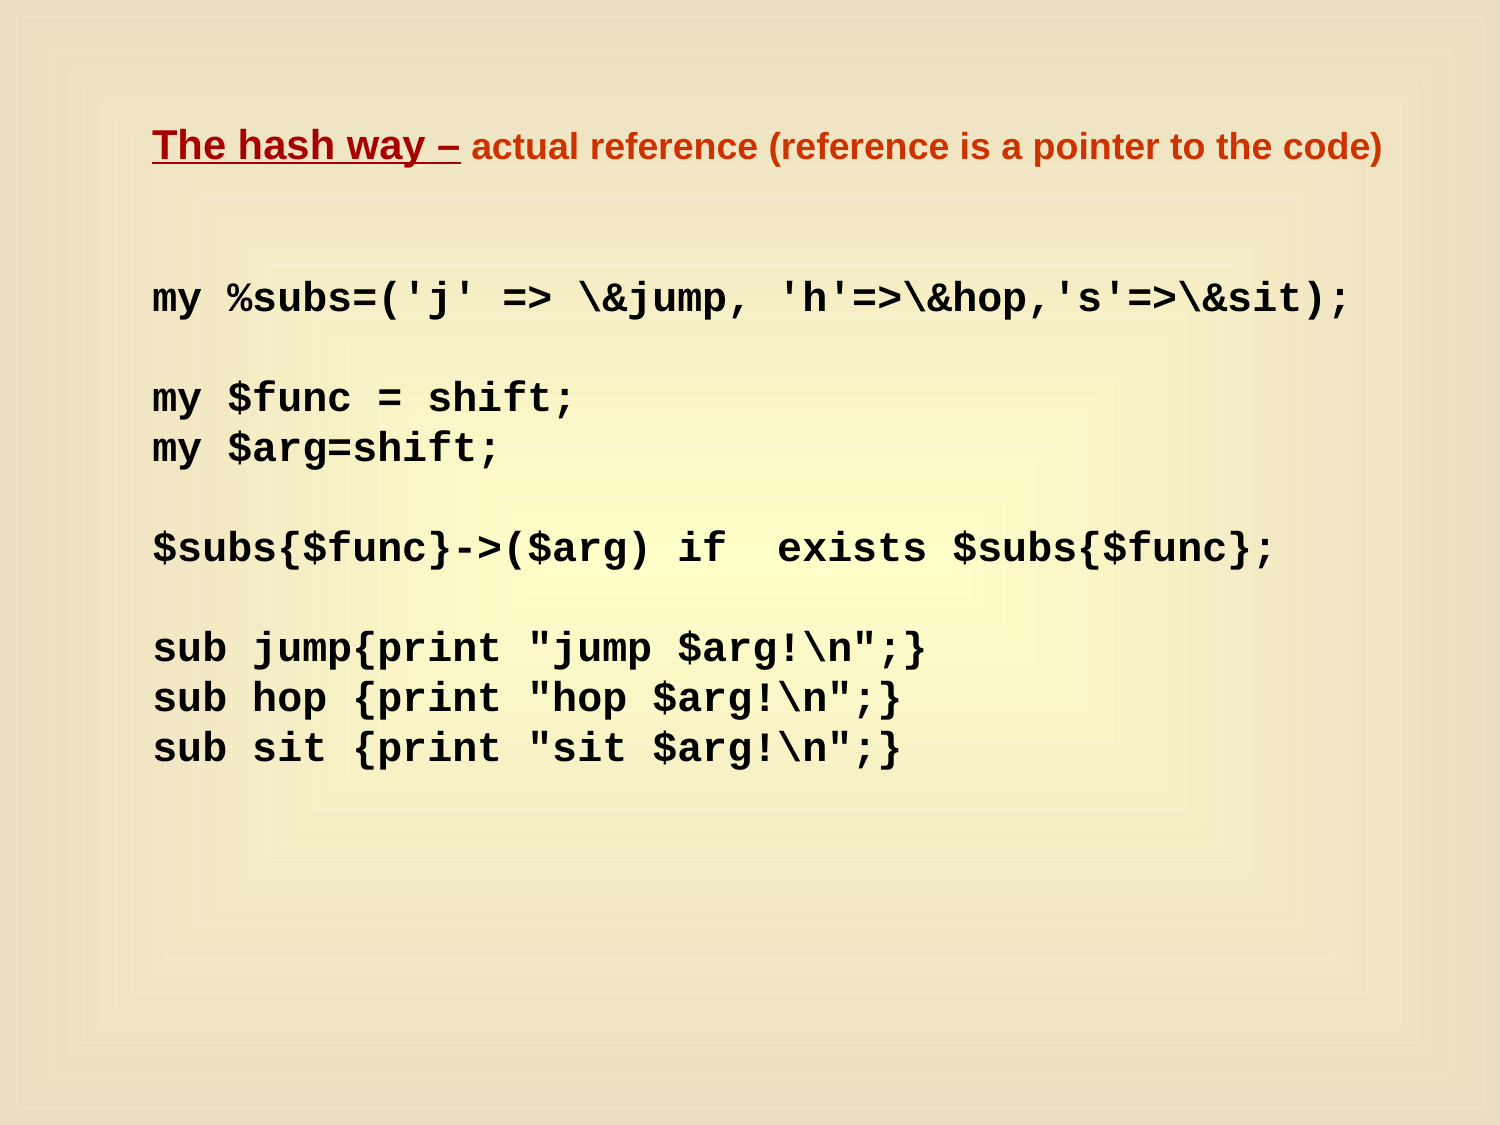

The hash way – actual reference (reference is a pointer to the code)
my %subs=('j' => \&jump, 'h'=>\&hop,'s'=>\&sit);
my $func = shift;
my $arg=shift;
$subs{$func}->($arg) if exists $subs{$func};
sub jump{print "jump $arg!\n";}
sub hop {print "hop $arg!\n";}
sub sit {print "sit $arg!\n";}